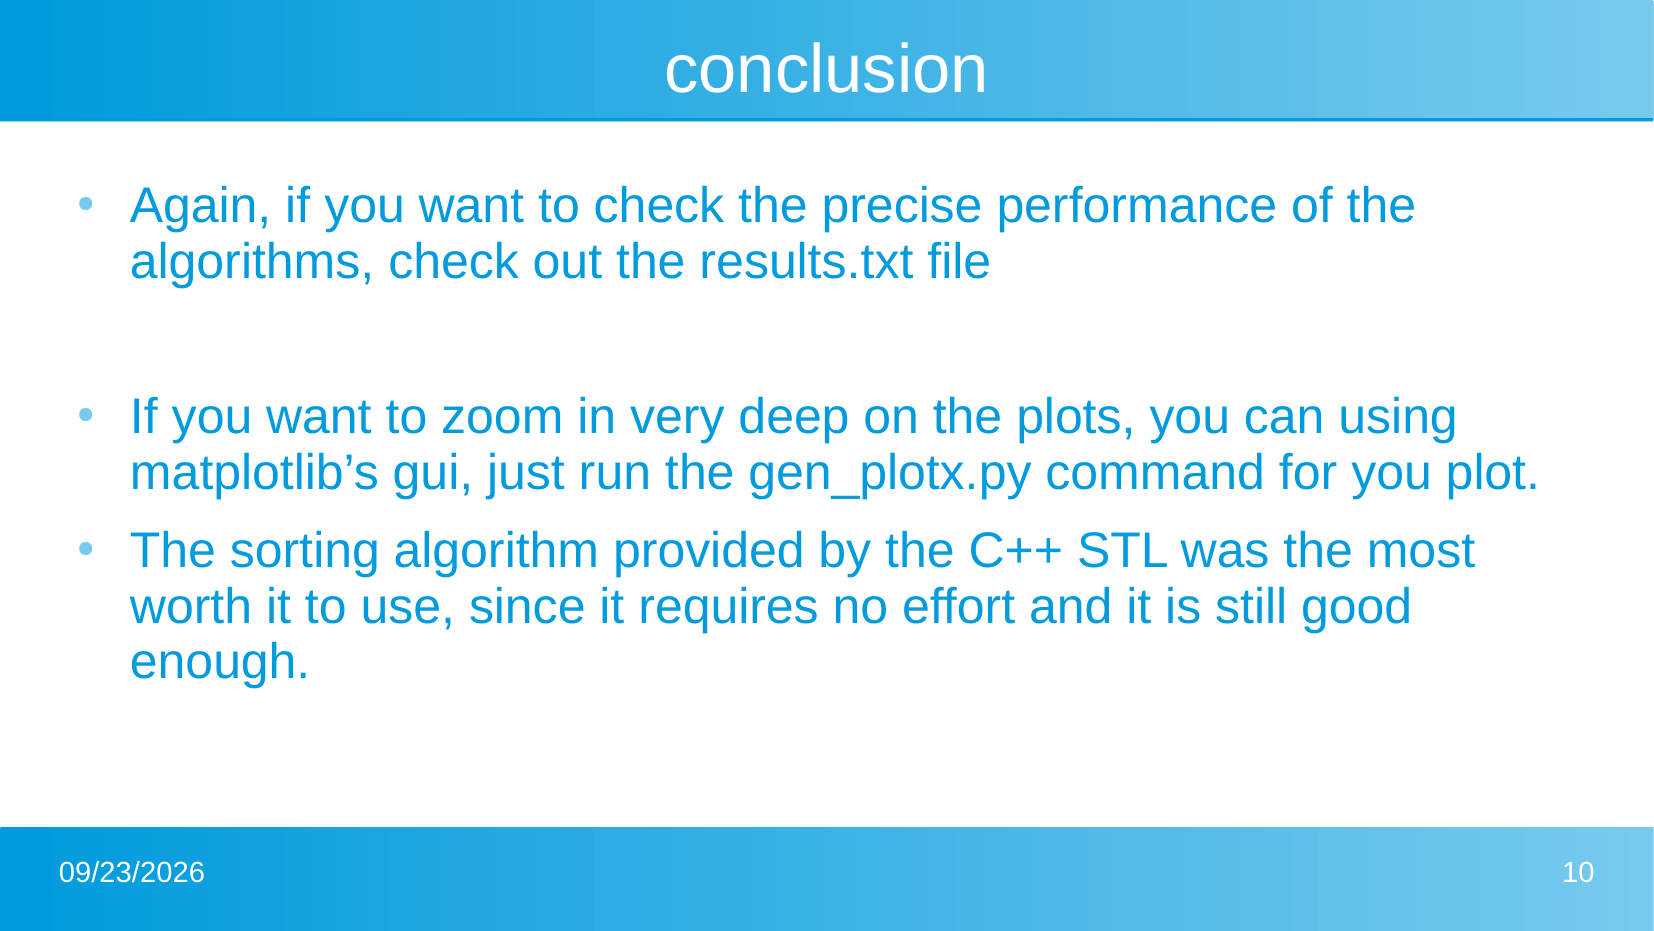

# conclusion
Again, if you want to check the precise performance of the algorithms, check out the results.txt file
If you want to zoom in very deep on the plots, you can using matplotlib’s gui, just run the gen_plotx.py command for you plot.
The sorting algorithm provided by the C++ STL was the most worth it to use, since it requires no effort and it is still good enough.
10